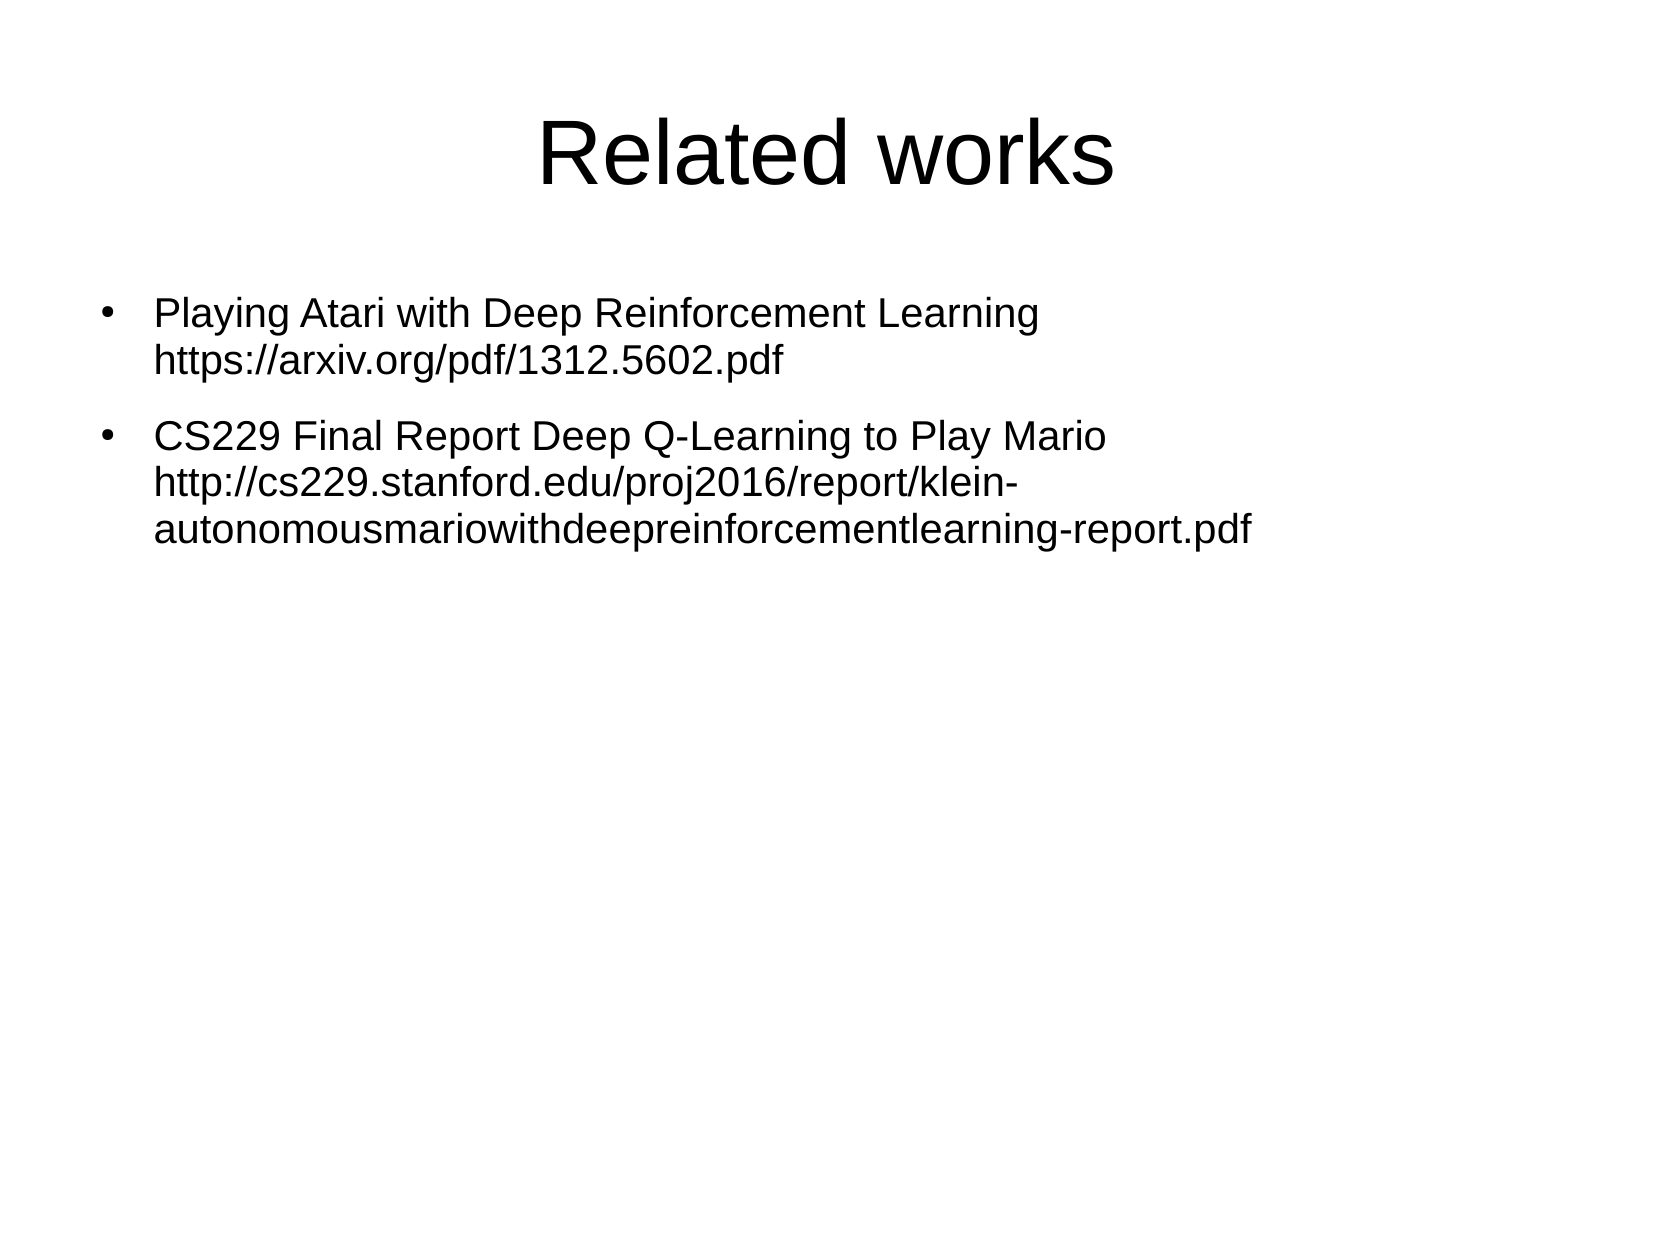

# Related works
Playing Atari with Deep Reinforcement Learning https://arxiv.org/pdf/1312.5602.pdf
CS229 Final Report Deep Q-Learning to Play Mario http://cs229.stanford.edu/proj2016/report/klein-autonomousmariowithdeepreinforcementlearning-report.pdf